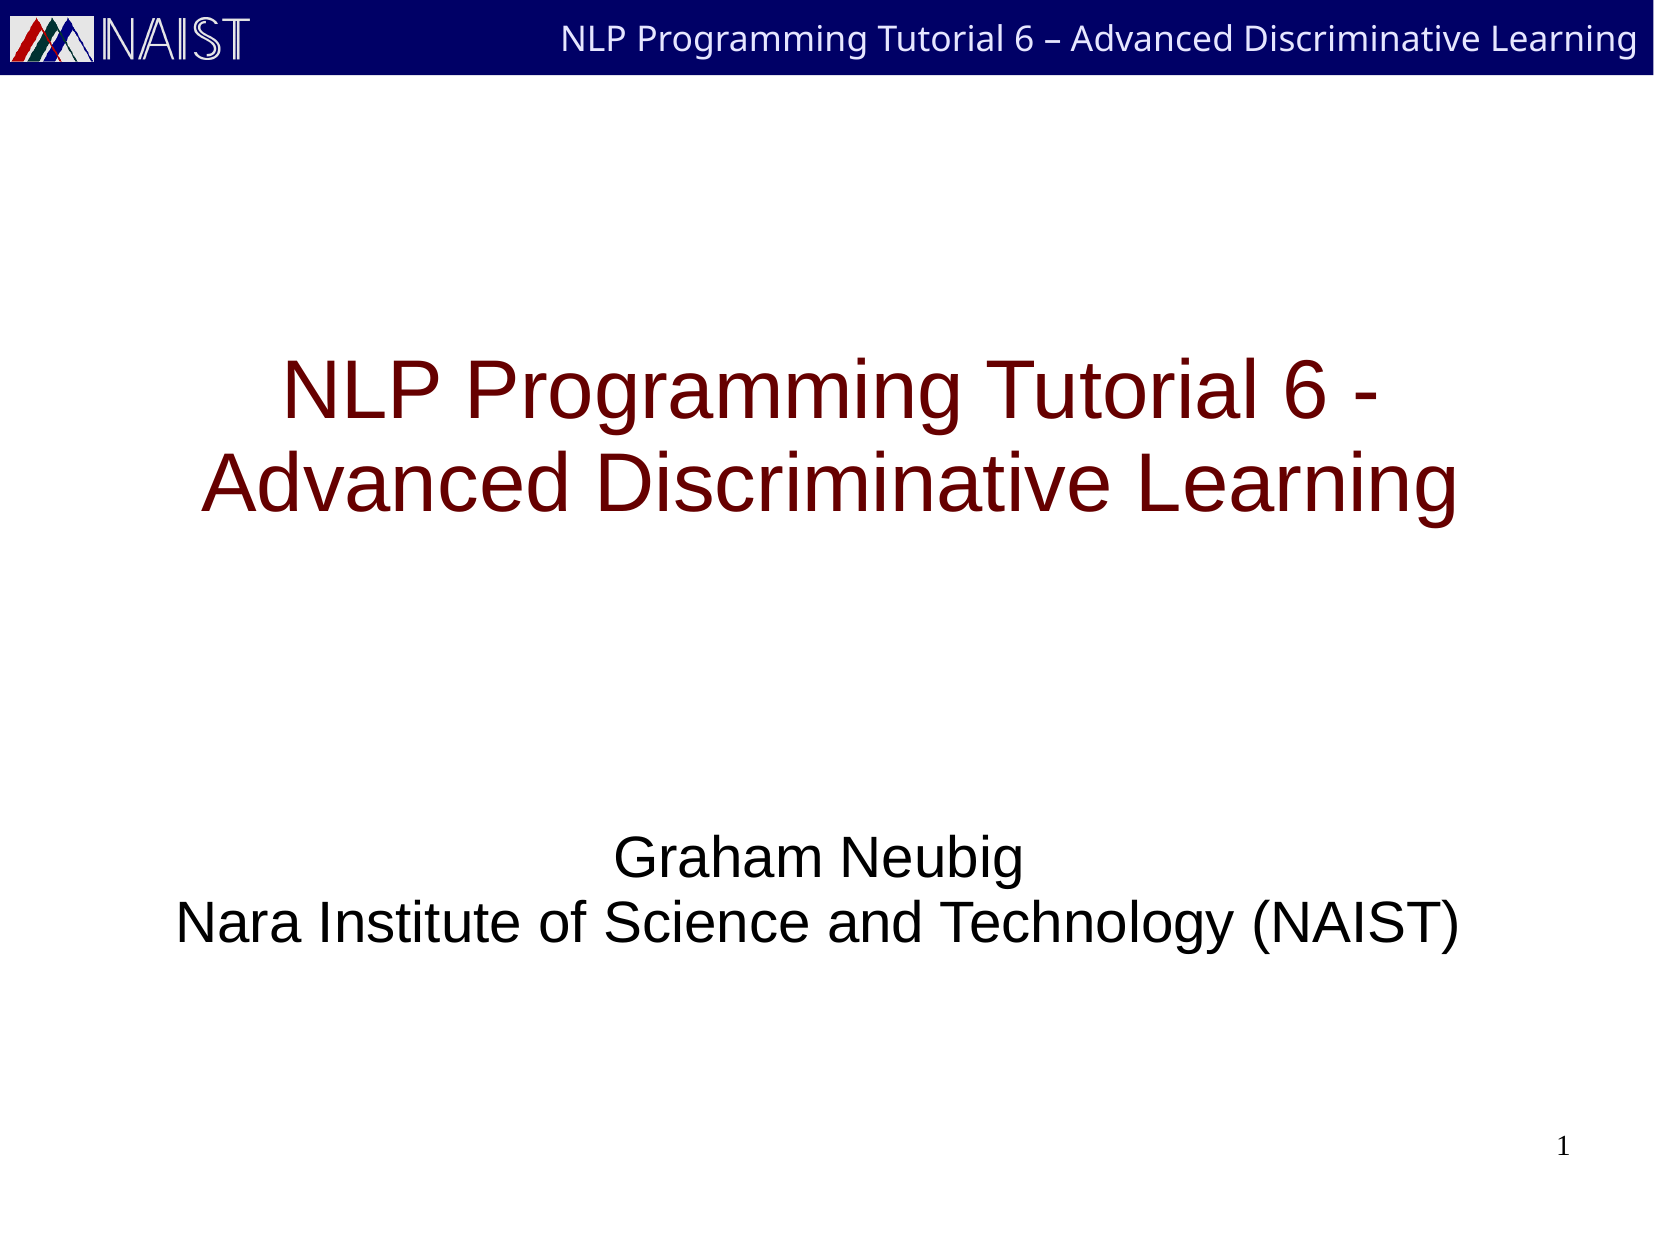

# NLP Programming Tutorial 6 - Advanced Discriminative Learning
Graham Neubig
Nara Institute of Science and Technology (NAIST)
1